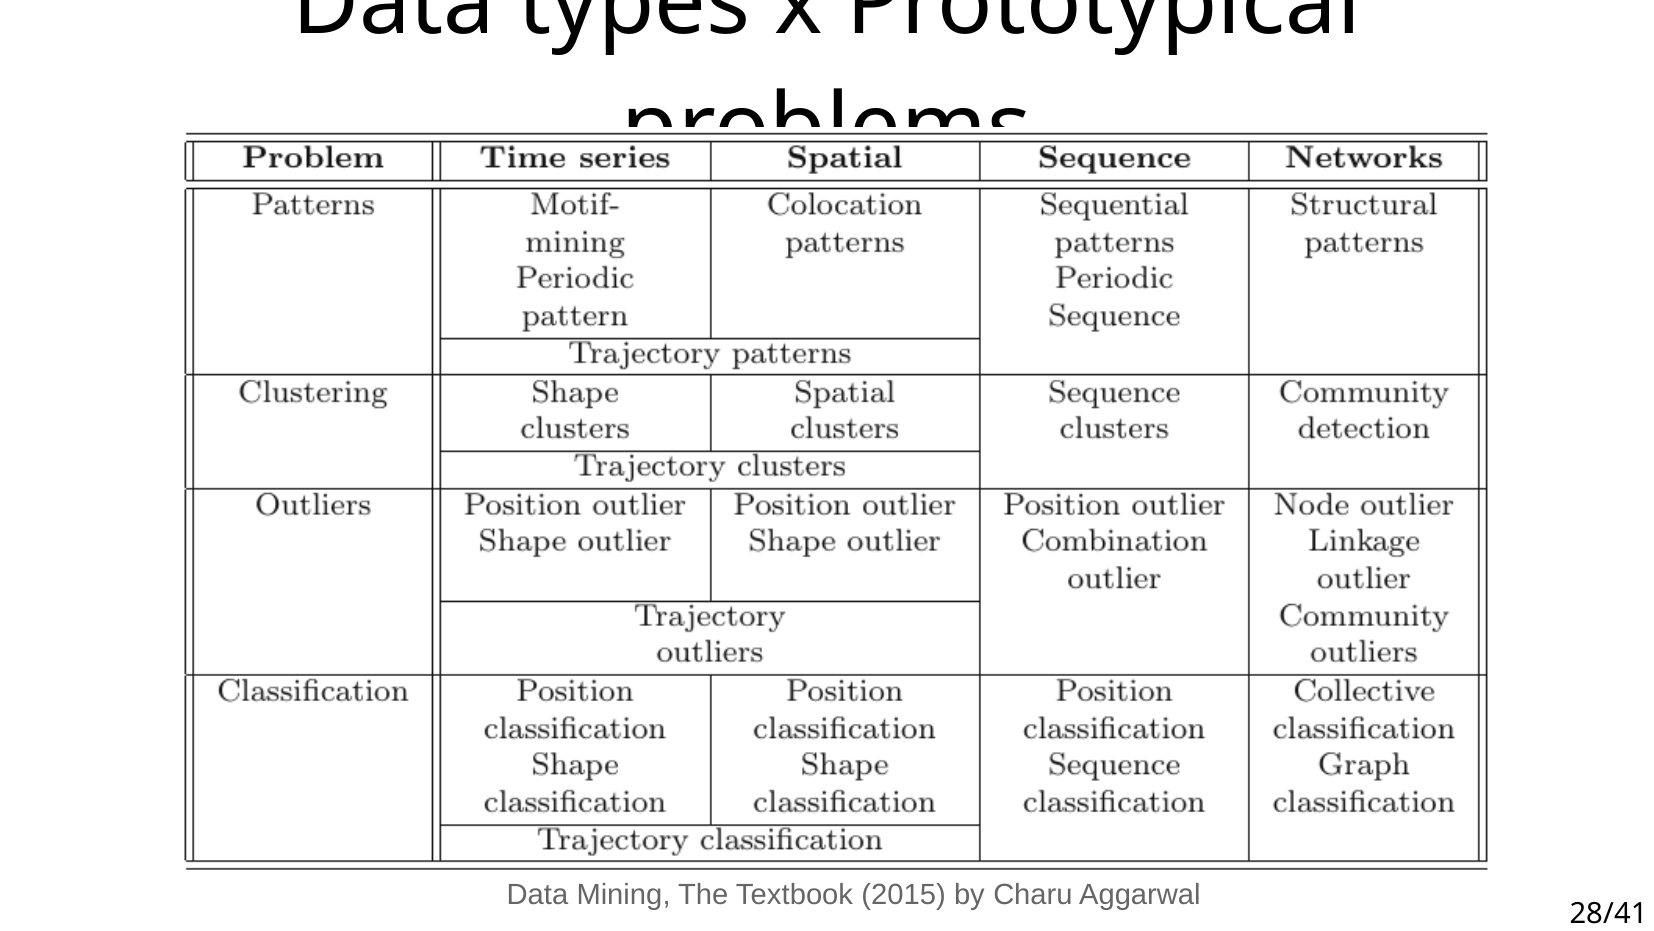

# Data types x Prototypical problems
Data Mining, The Textbook (2015) by Charu Aggarwal
28